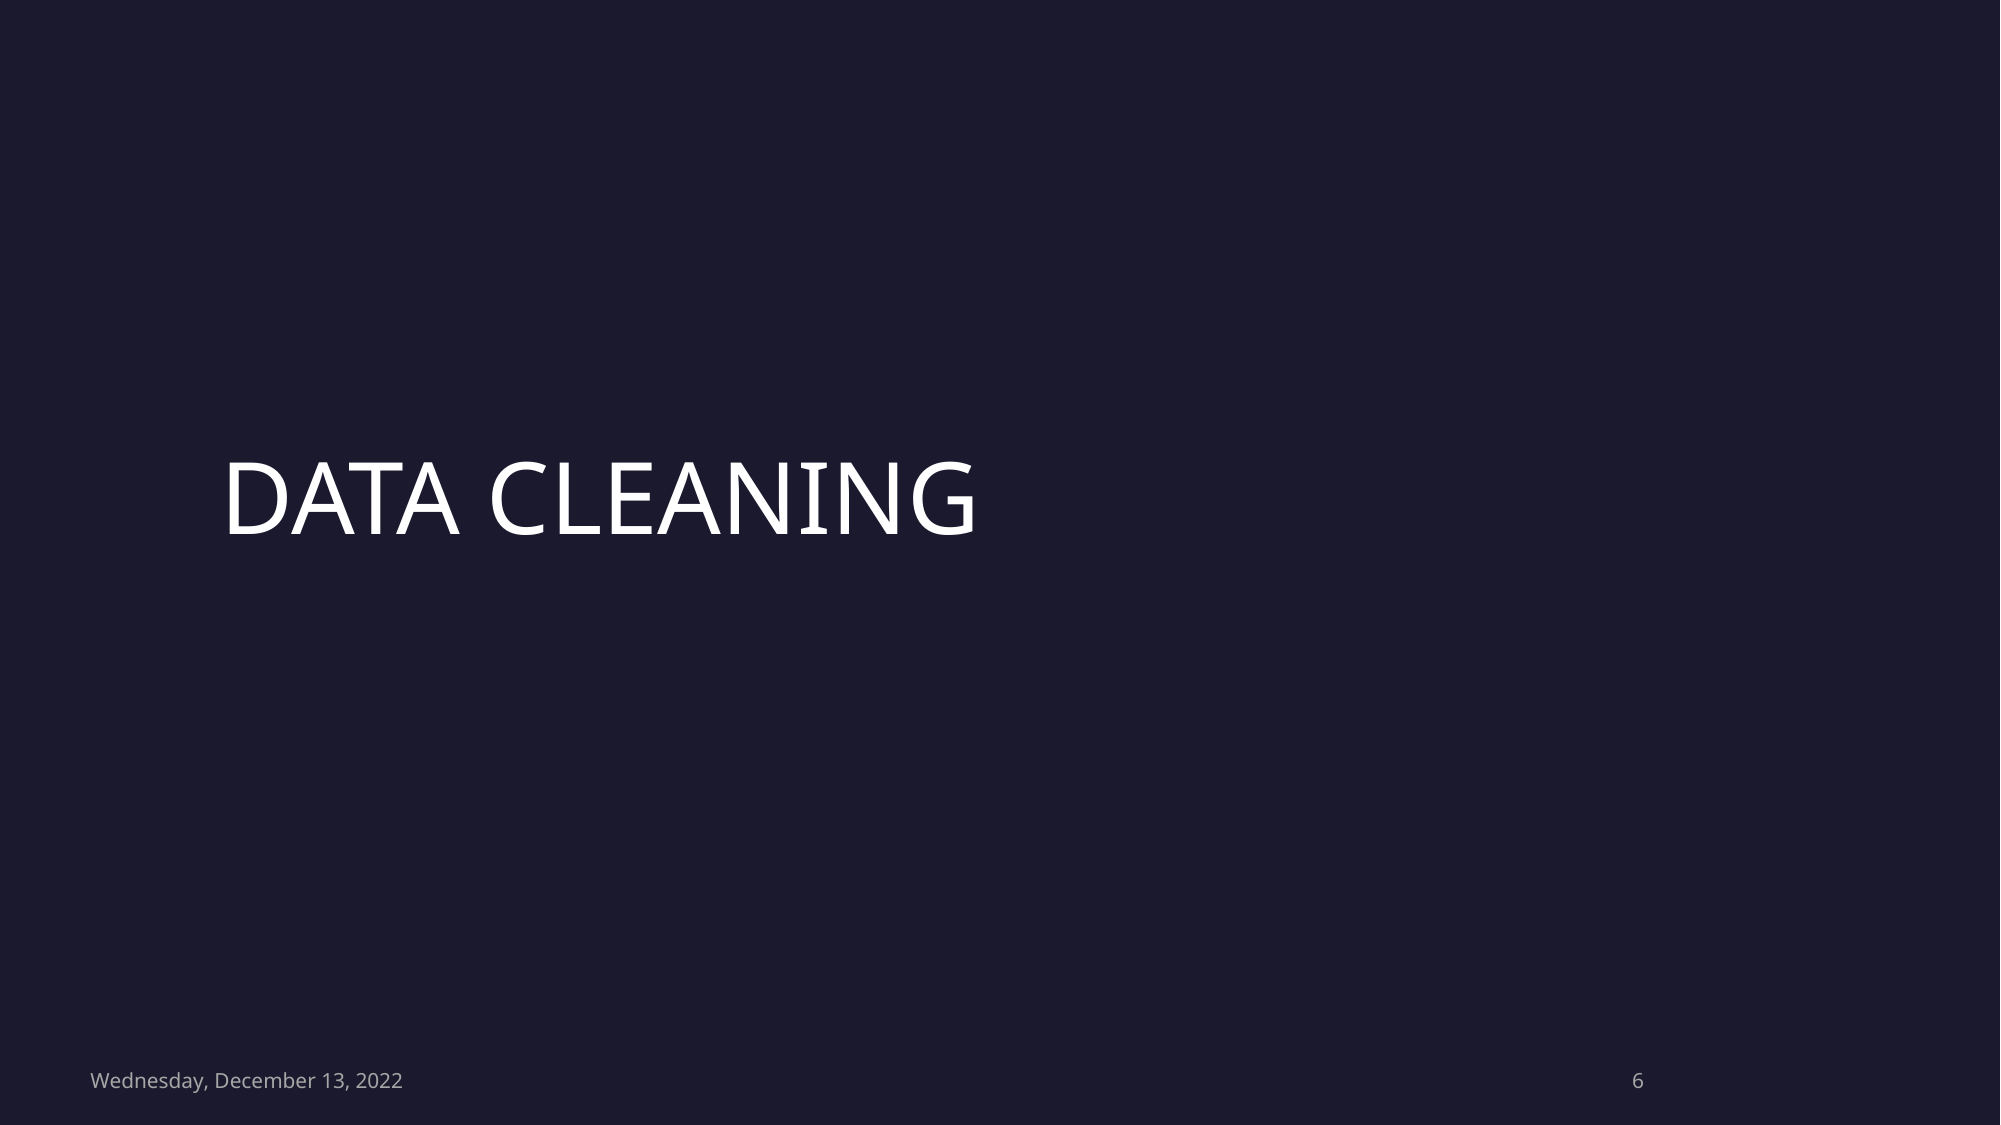

DATA CLEANING
Wednesday, December 13, 2022
5